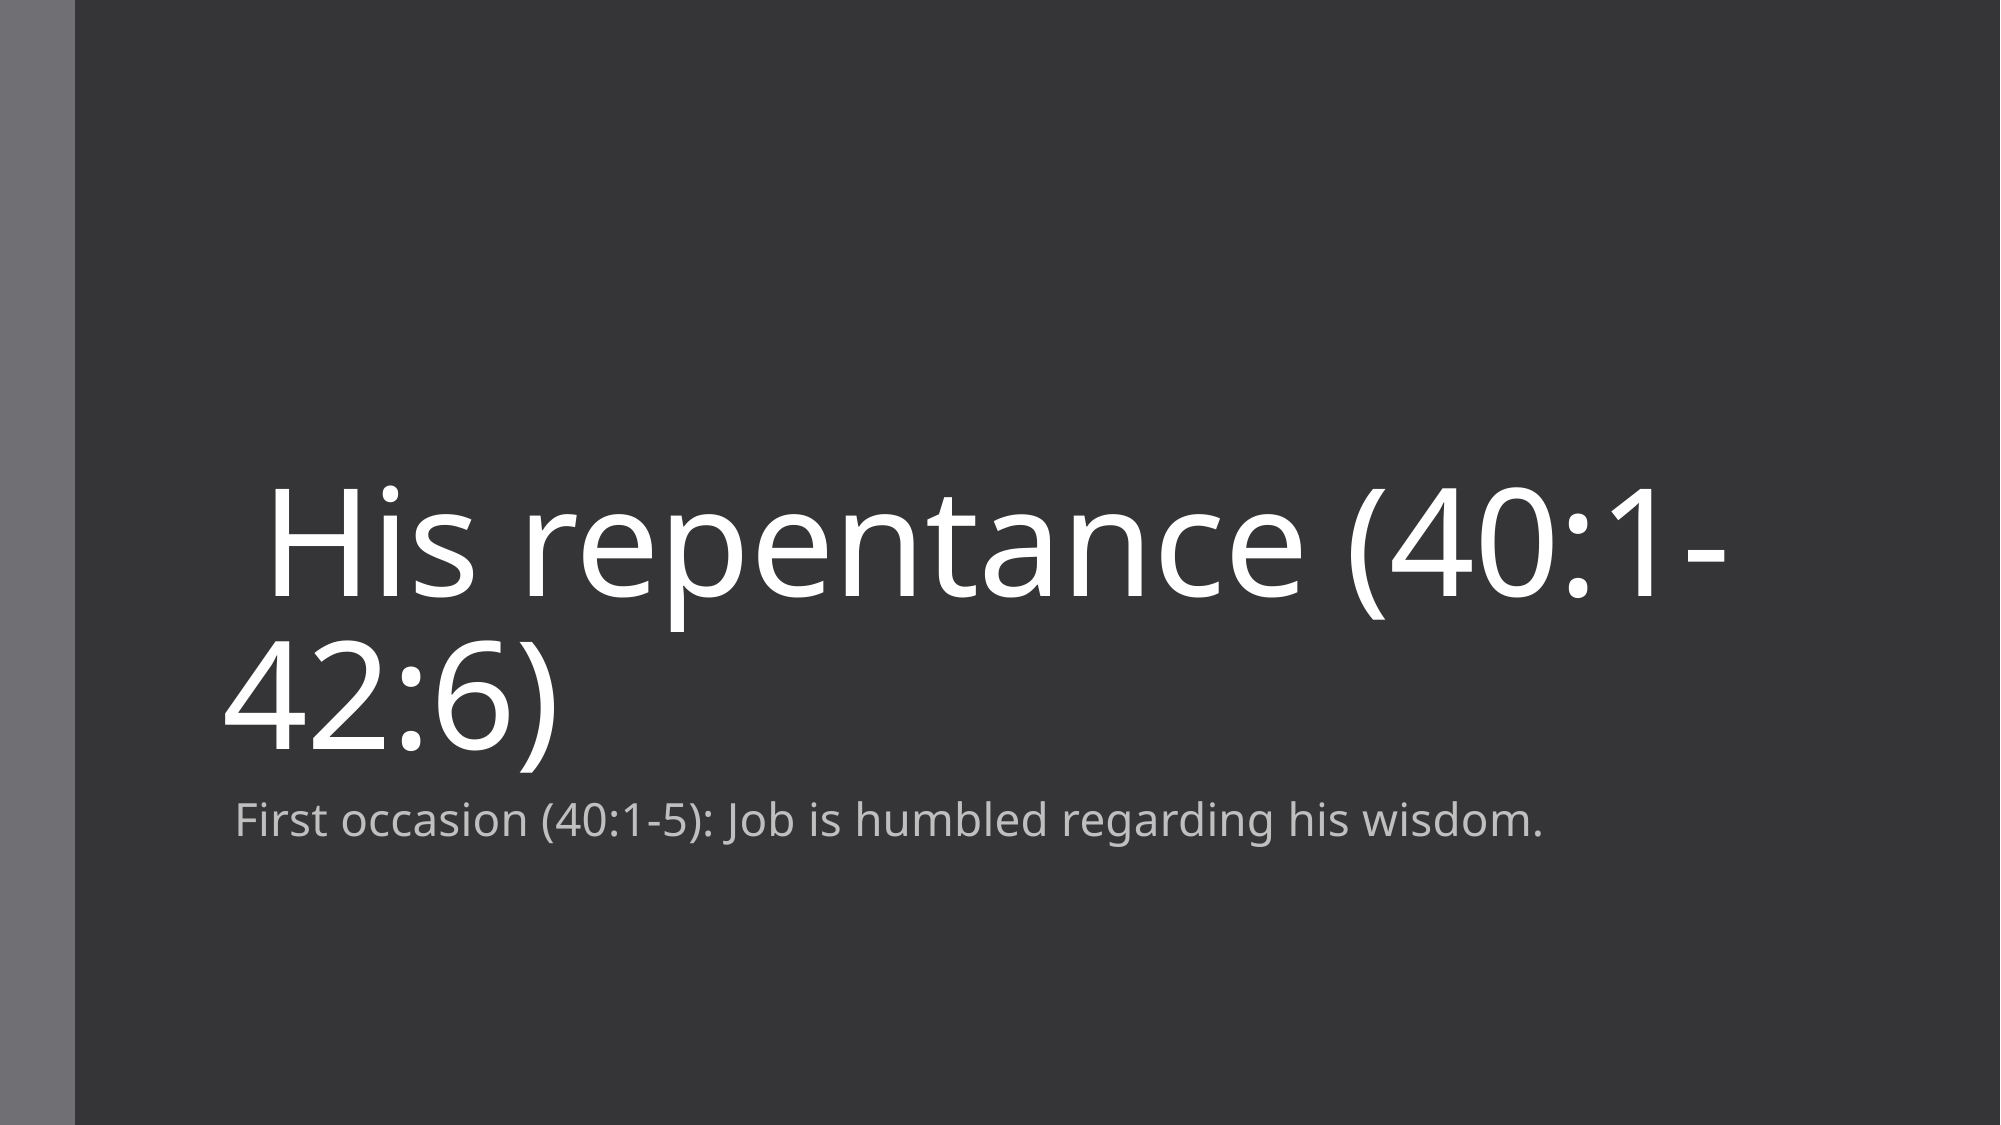

# His repentance (40:1-42:6)
 First occasion (40:1-5): Job is humbled regarding his wisdom.